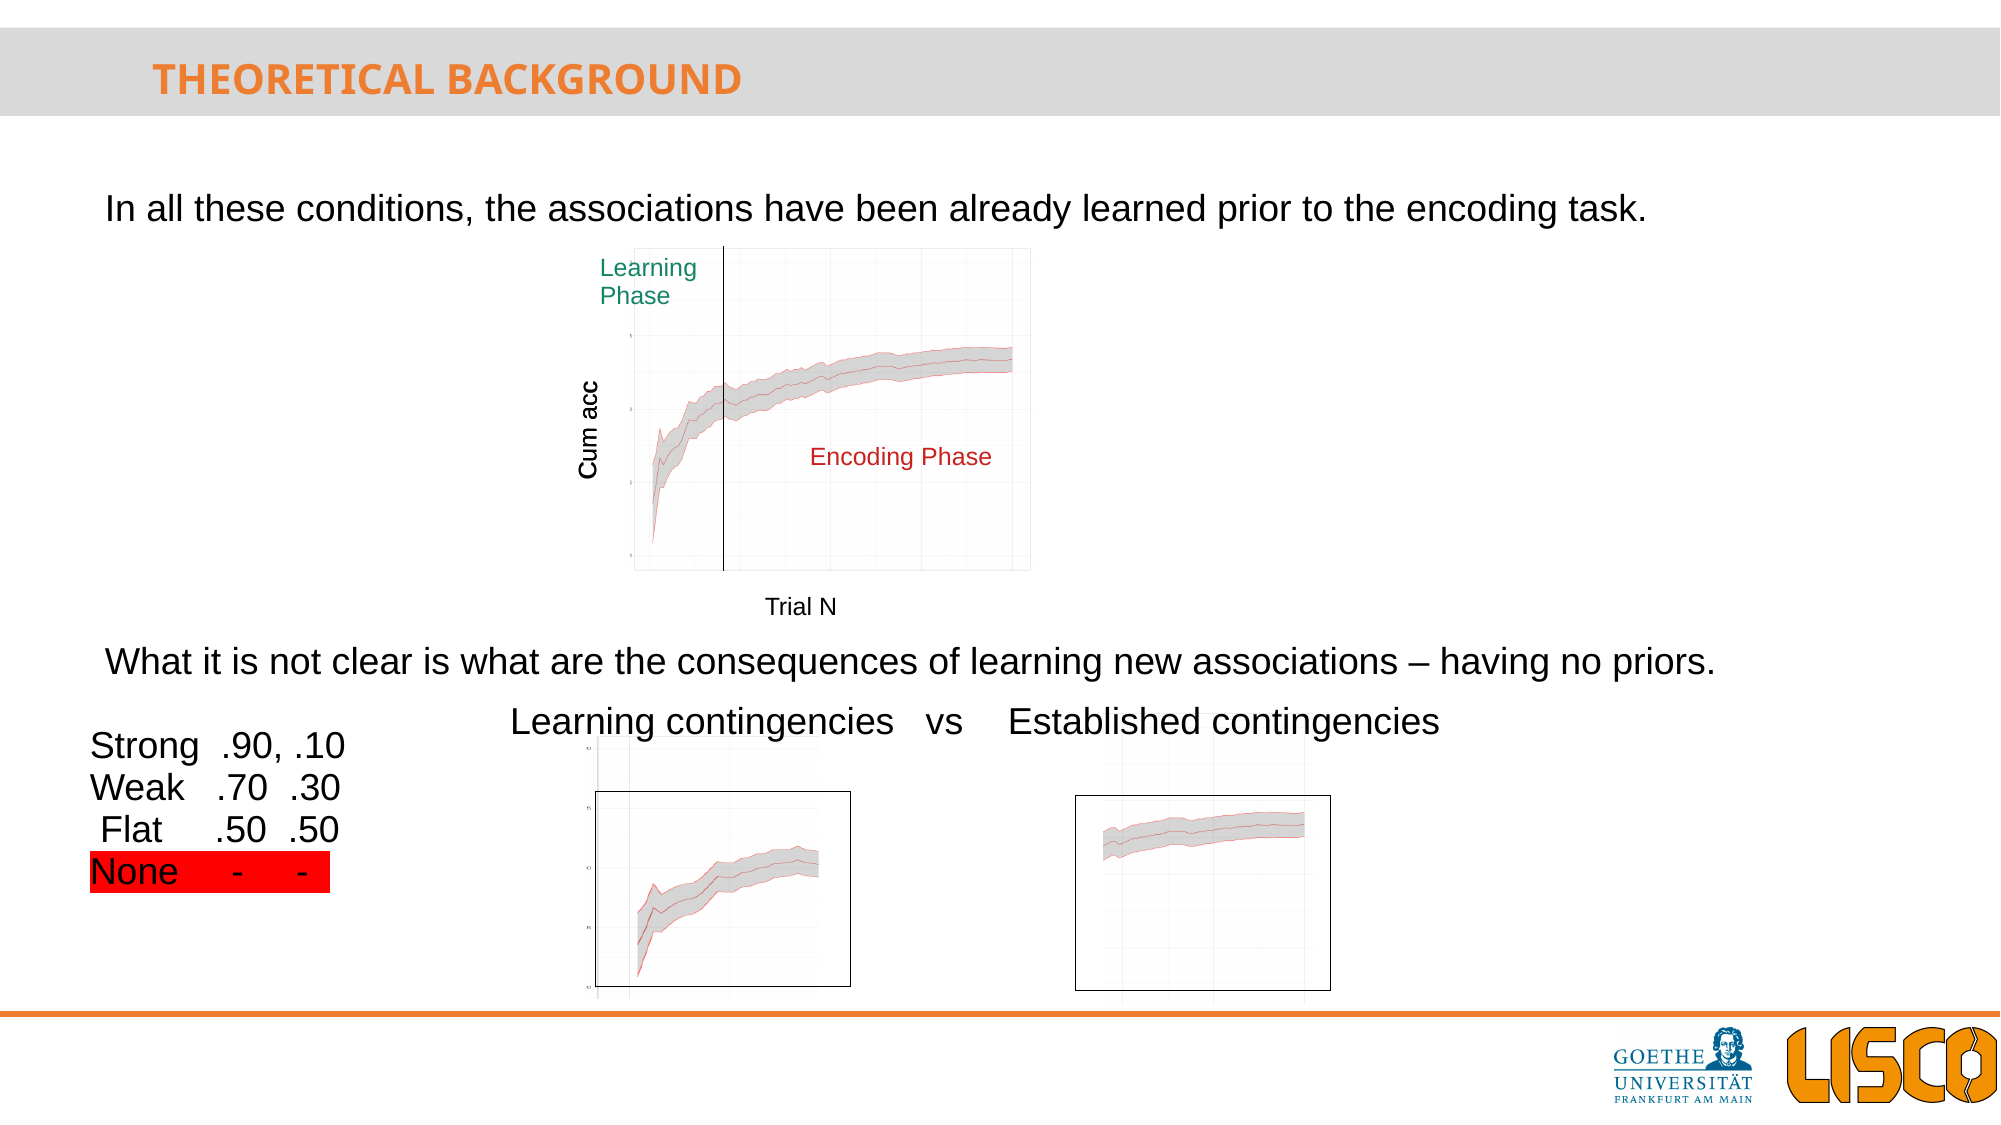

THEORETICAL BACKGROUND
In all these conditions, the associations have been already learned prior to the encoding task.
Learning
Phase
Cum acc
Cum acc
Encoding Phase
Trial N
What it is not clear is what are the consequences of learning new associations – having no priors.
Learning contingencies vs
Established contingencies
Strong .90, .10
Weak .70 .30
 Flat .50 .50
None - -